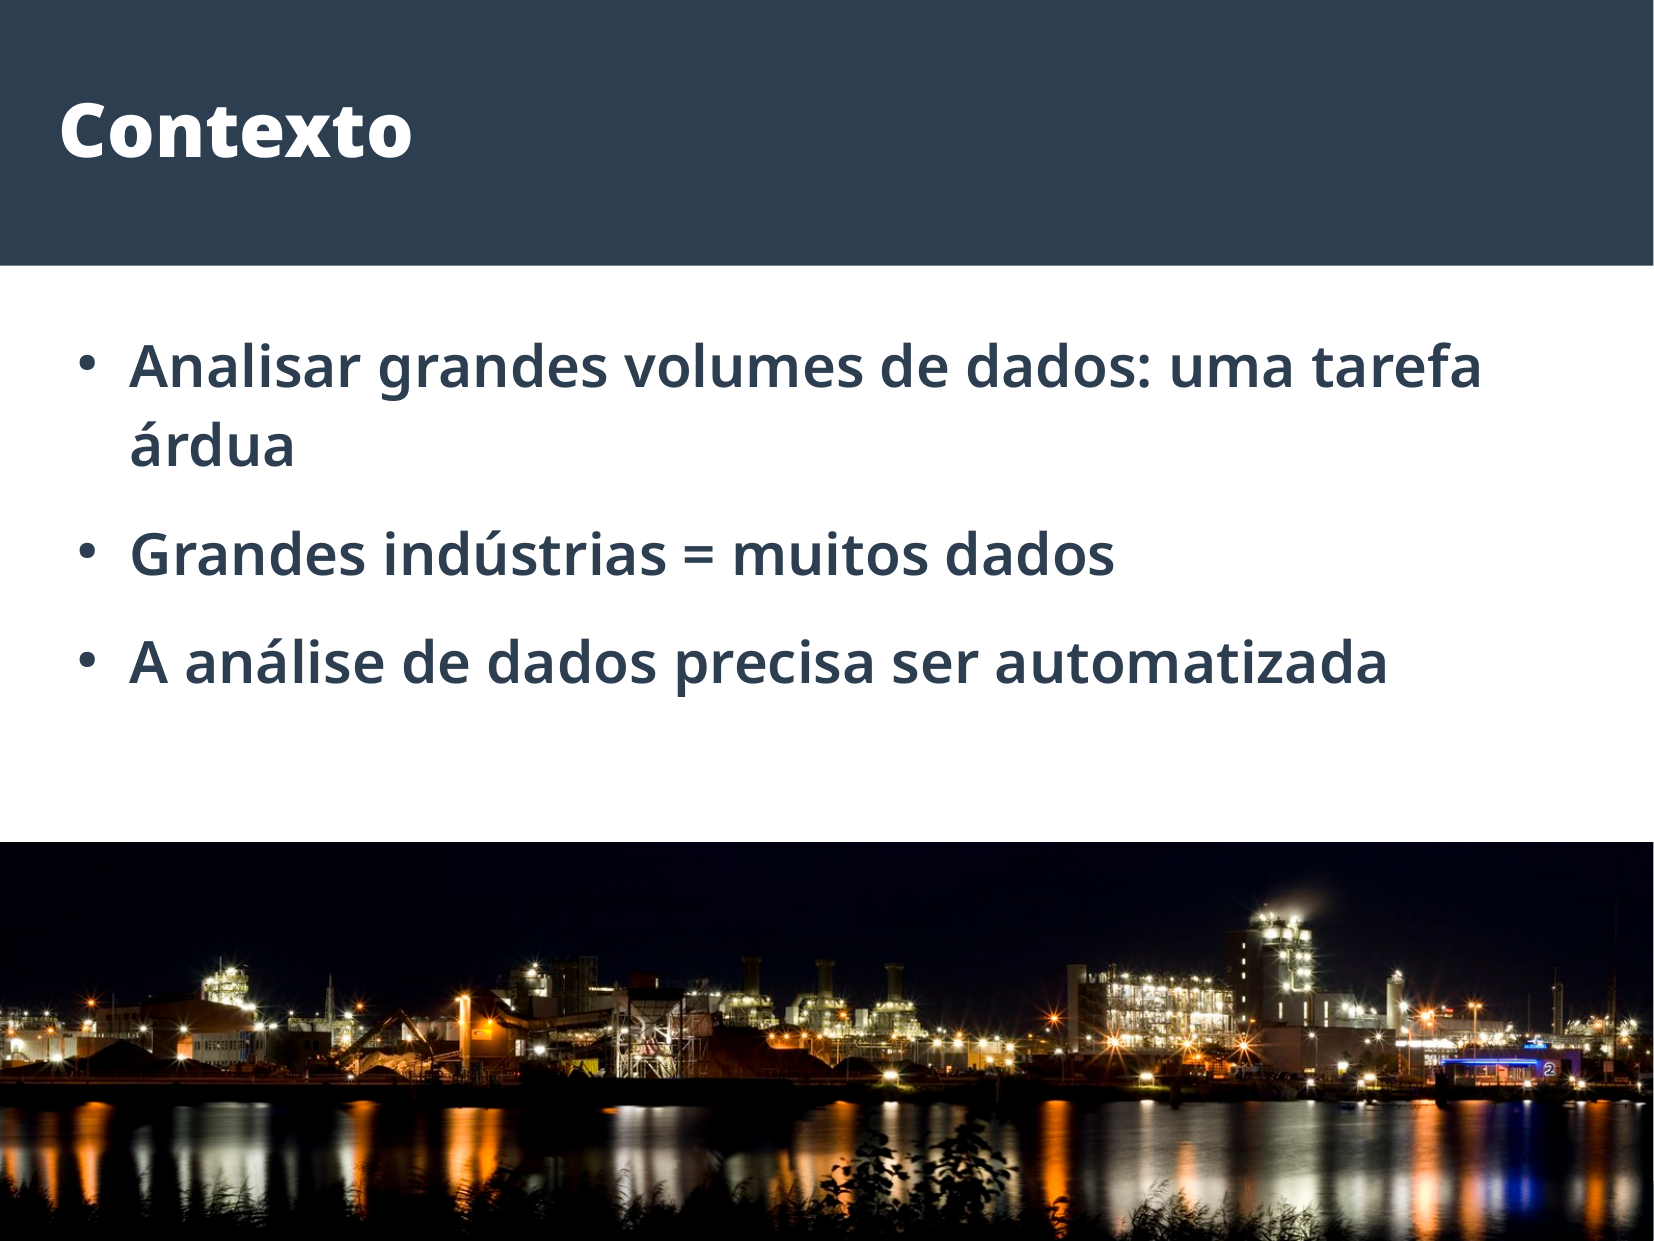

# Contexto
Analisar grandes volumes de dados: uma tarefa árdua
Grandes indústrias = muitos dados
A análise de dados precisa ser automatizada
2